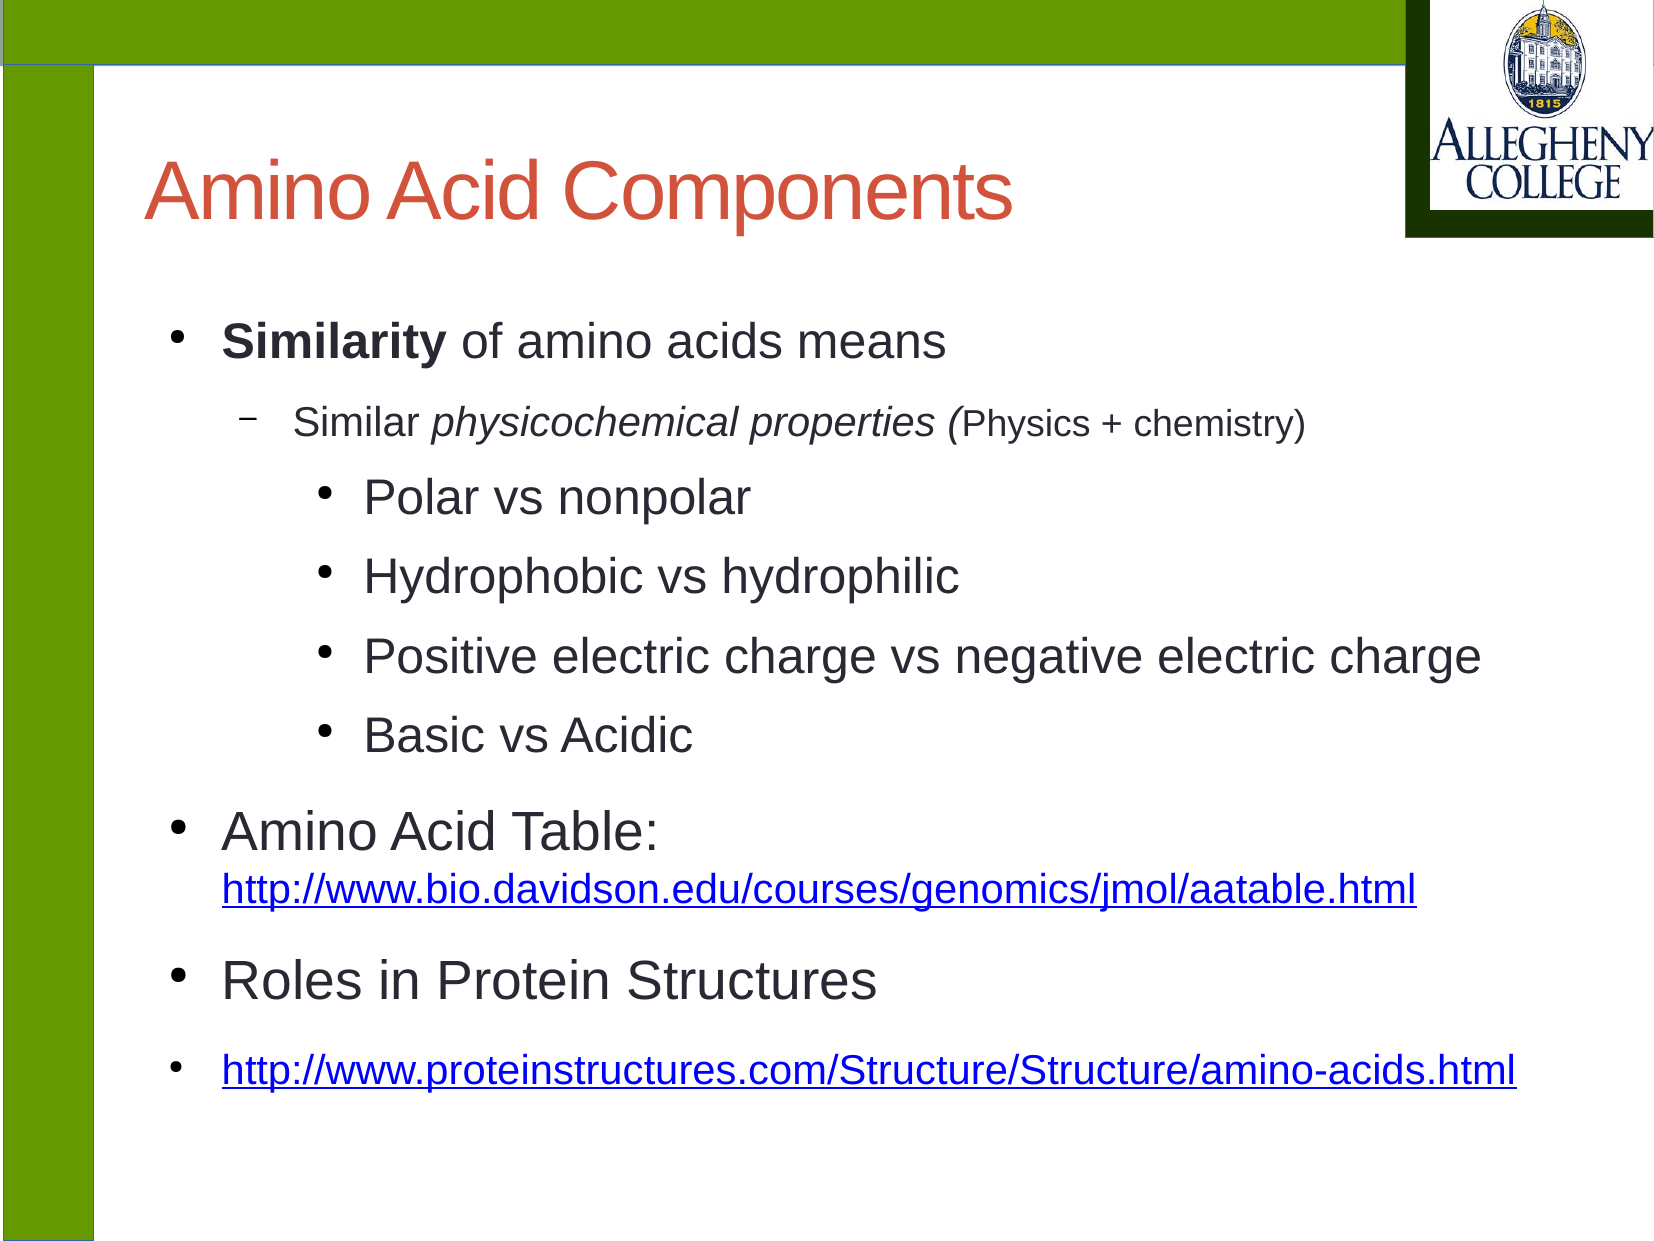

Amino Acid Components
# Similarity of amino acids means
Similar physicochemical properties (Physics + chemistry)
Polar vs nonpolar
Hydrophobic vs hydrophilic
Positive electric charge vs negative electric charge
Basic vs Acidic
Amino Acid Table: http://www.bio.davidson.edu/courses/genomics/jmol/aatable.html
Roles in Protein Structures
http://www.proteinstructures.com/Structure/Structure/amino-acids.html